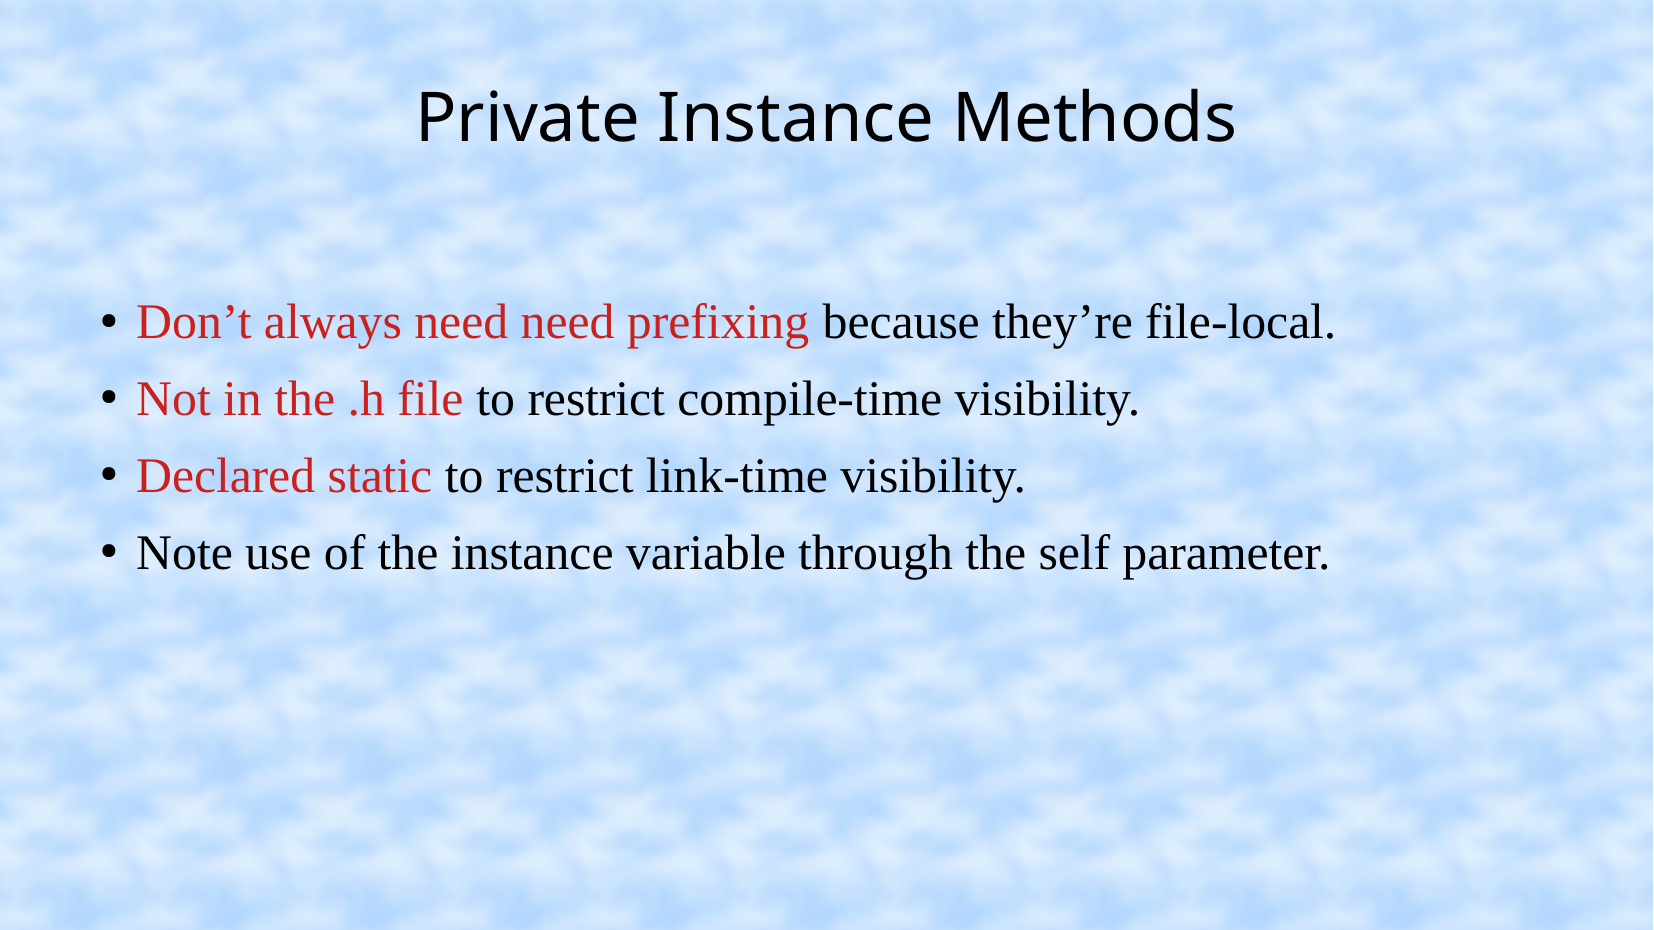

# Private Instance Methods
Don’t always need need prefixing because they’re file-local.
Not in the .h file to restrict compile-time visibility.
Declared static to restrict link-time visibility.
Note use of the instance variable through the self parameter.